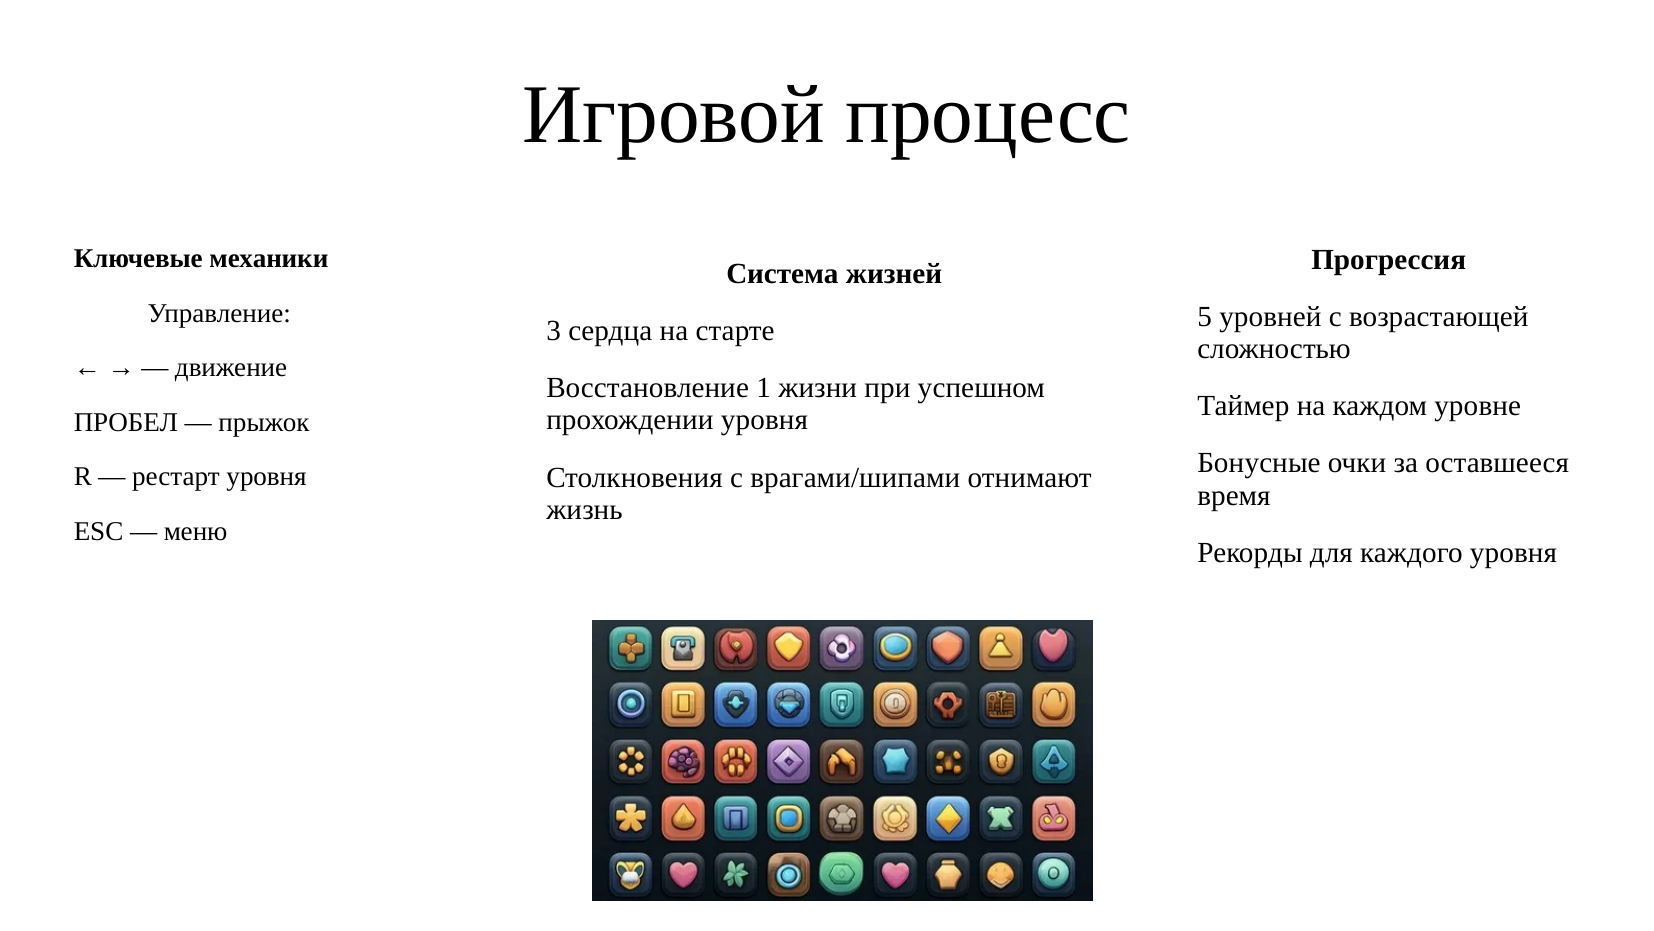

# Игровой процесс
Ключевые механики
	Управление:
← → — движение
ПРОБЕЛ — прыжок
R — рестарт уровня
ESC — меню
 	 Прогрессия
5 уровней с возрастающей сложностью
Таймер на каждом уровне
Бонусные очки за оставшееся время
Рекорды для каждого уровня
 	 Система жизней
3 сердца на старте
Восстановление 1 жизни при успешном прохождении уровня
Столкновения с врагами/шипами отнимают жизнь